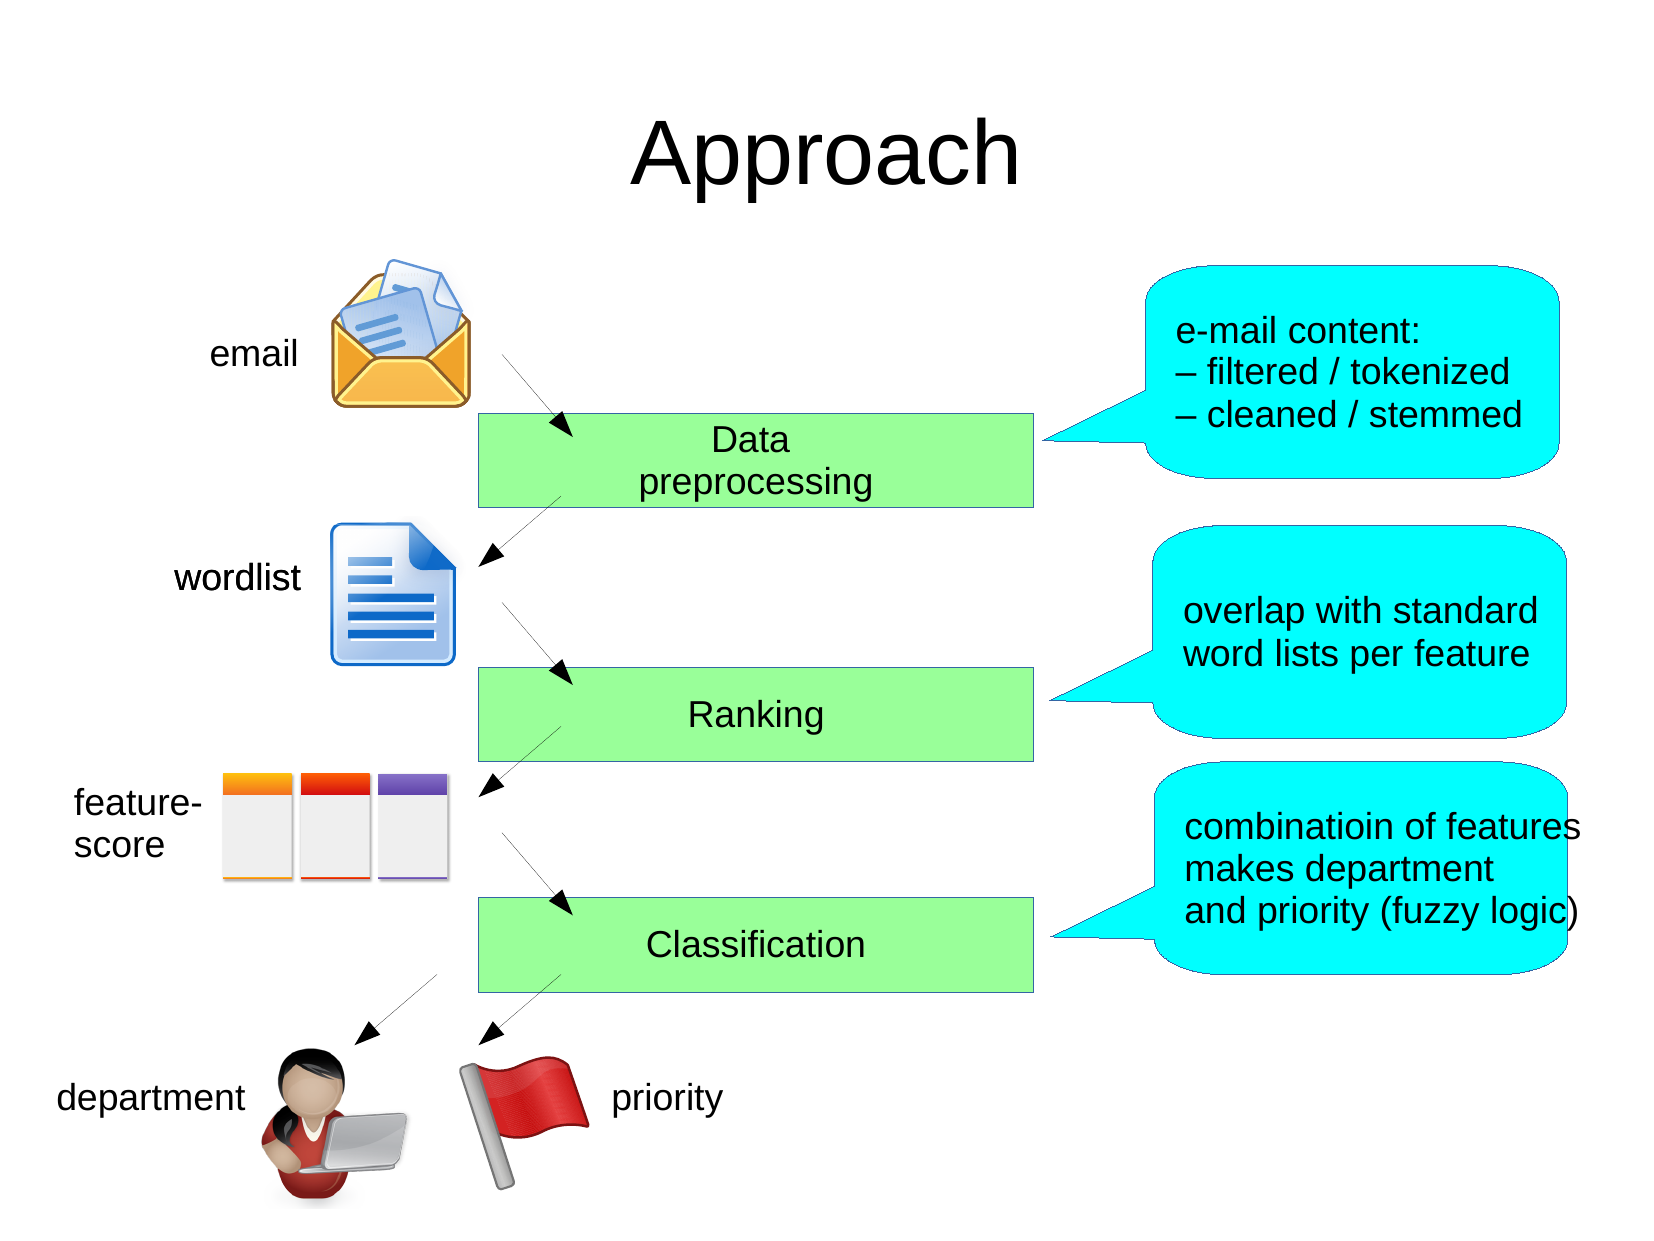

# Approach
e-mail content:
– filtered / tokenized
– cleaned / stemmed
email
Data
preprocessing
overlap with standard
word lists per feature
wordlist
wordlist
Ranking
combinatioin of features
makes department
and priority (fuzzy logic)
feature-score
Classification
department
priority